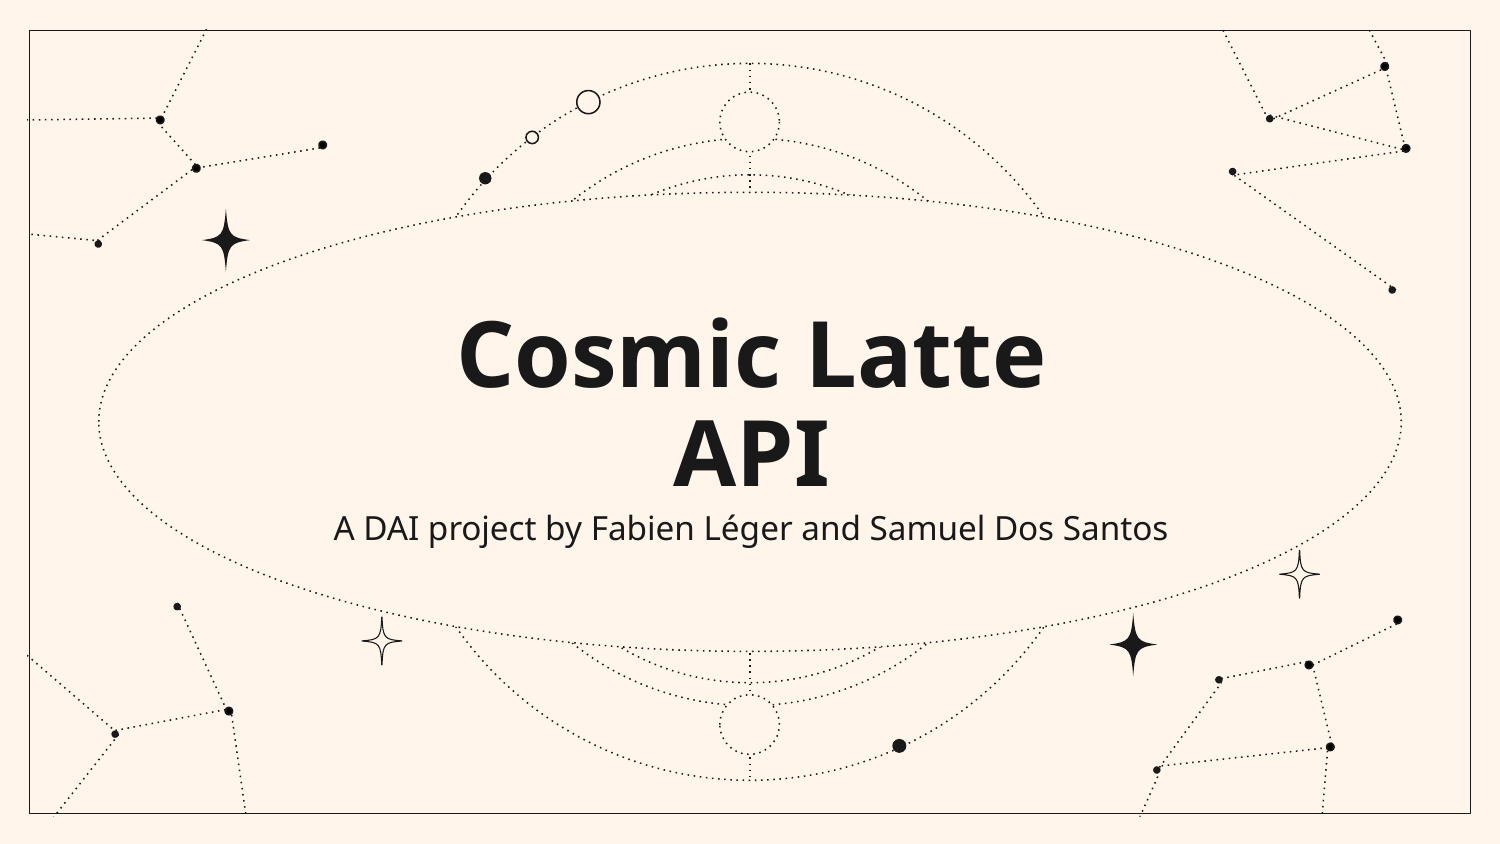

Cosmic Latte
API
# A DAI project by Fabien Léger and Samuel Dos Santos